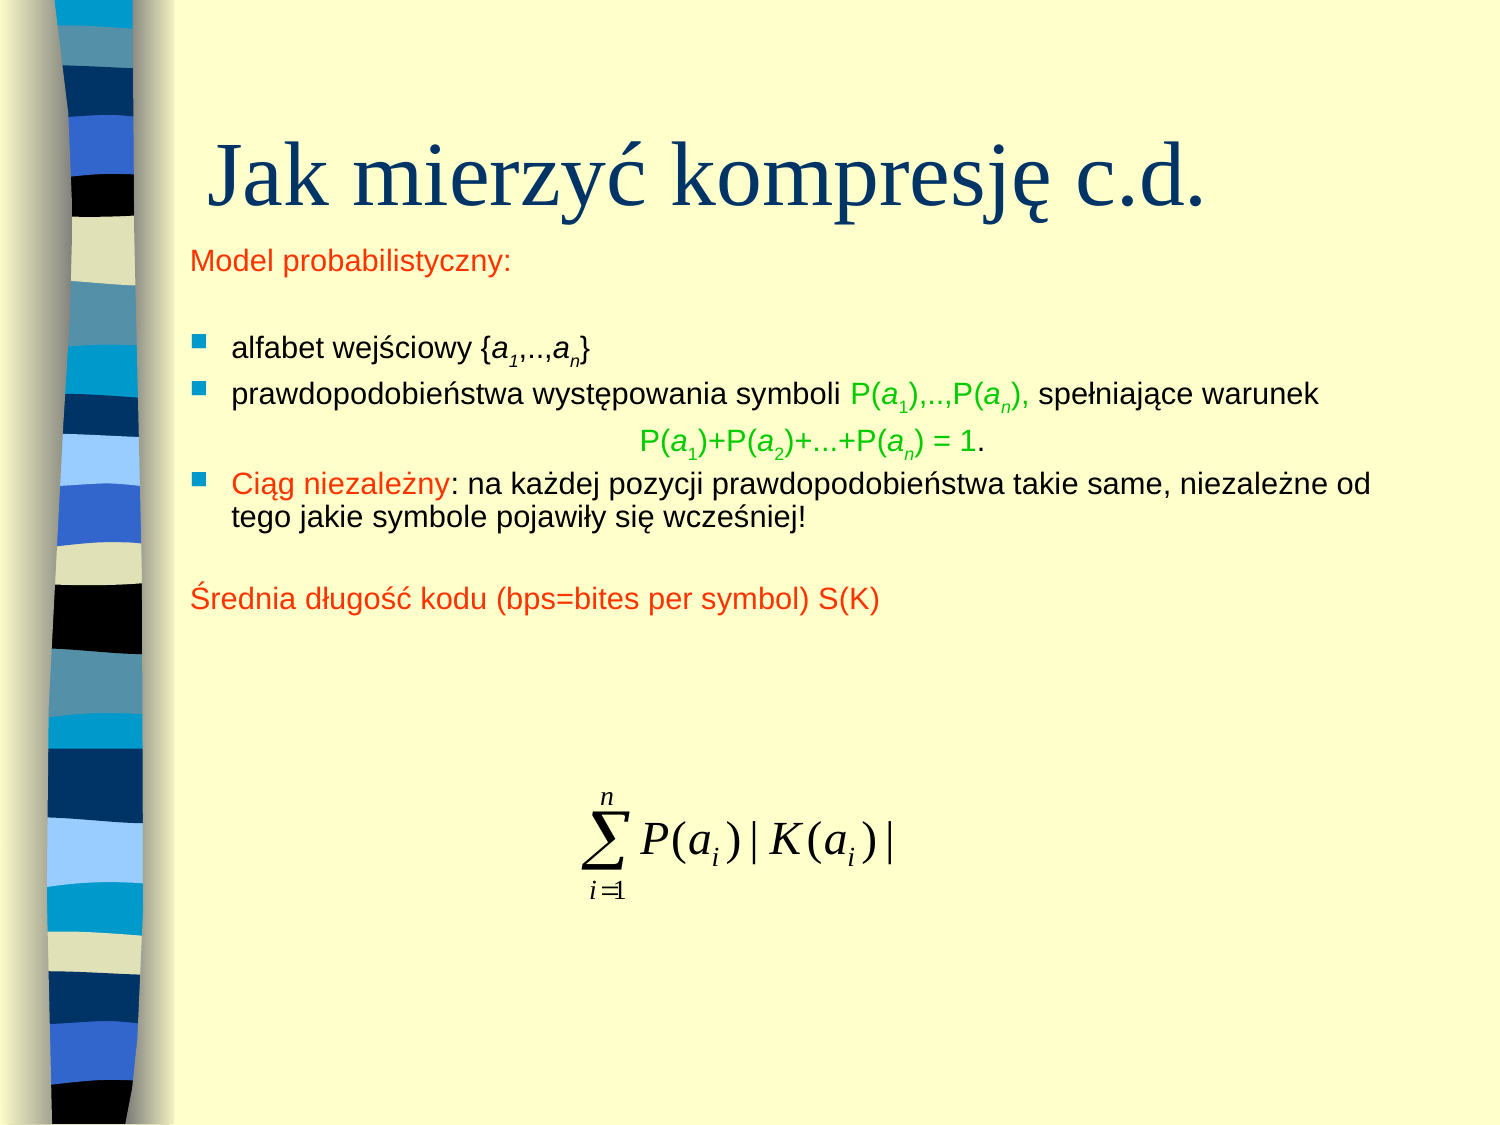

# Jak mierzyć kompresję c.d.
Model probabilistyczny:
alfabet wejściowy {a1,..,an}
prawdopodobieństwa występowania symboli P(a1),..,P(an), spełniające warunek
P(a1)+P(a2)+...+P(an) = 1.
Ciąg niezależny: na każdej pozycji prawdopodobieństwa takie same, niezależne od tego jakie symbole pojawiły się wcześniej!
Średnia długość kodu (bps=bites per symbol) S(K)